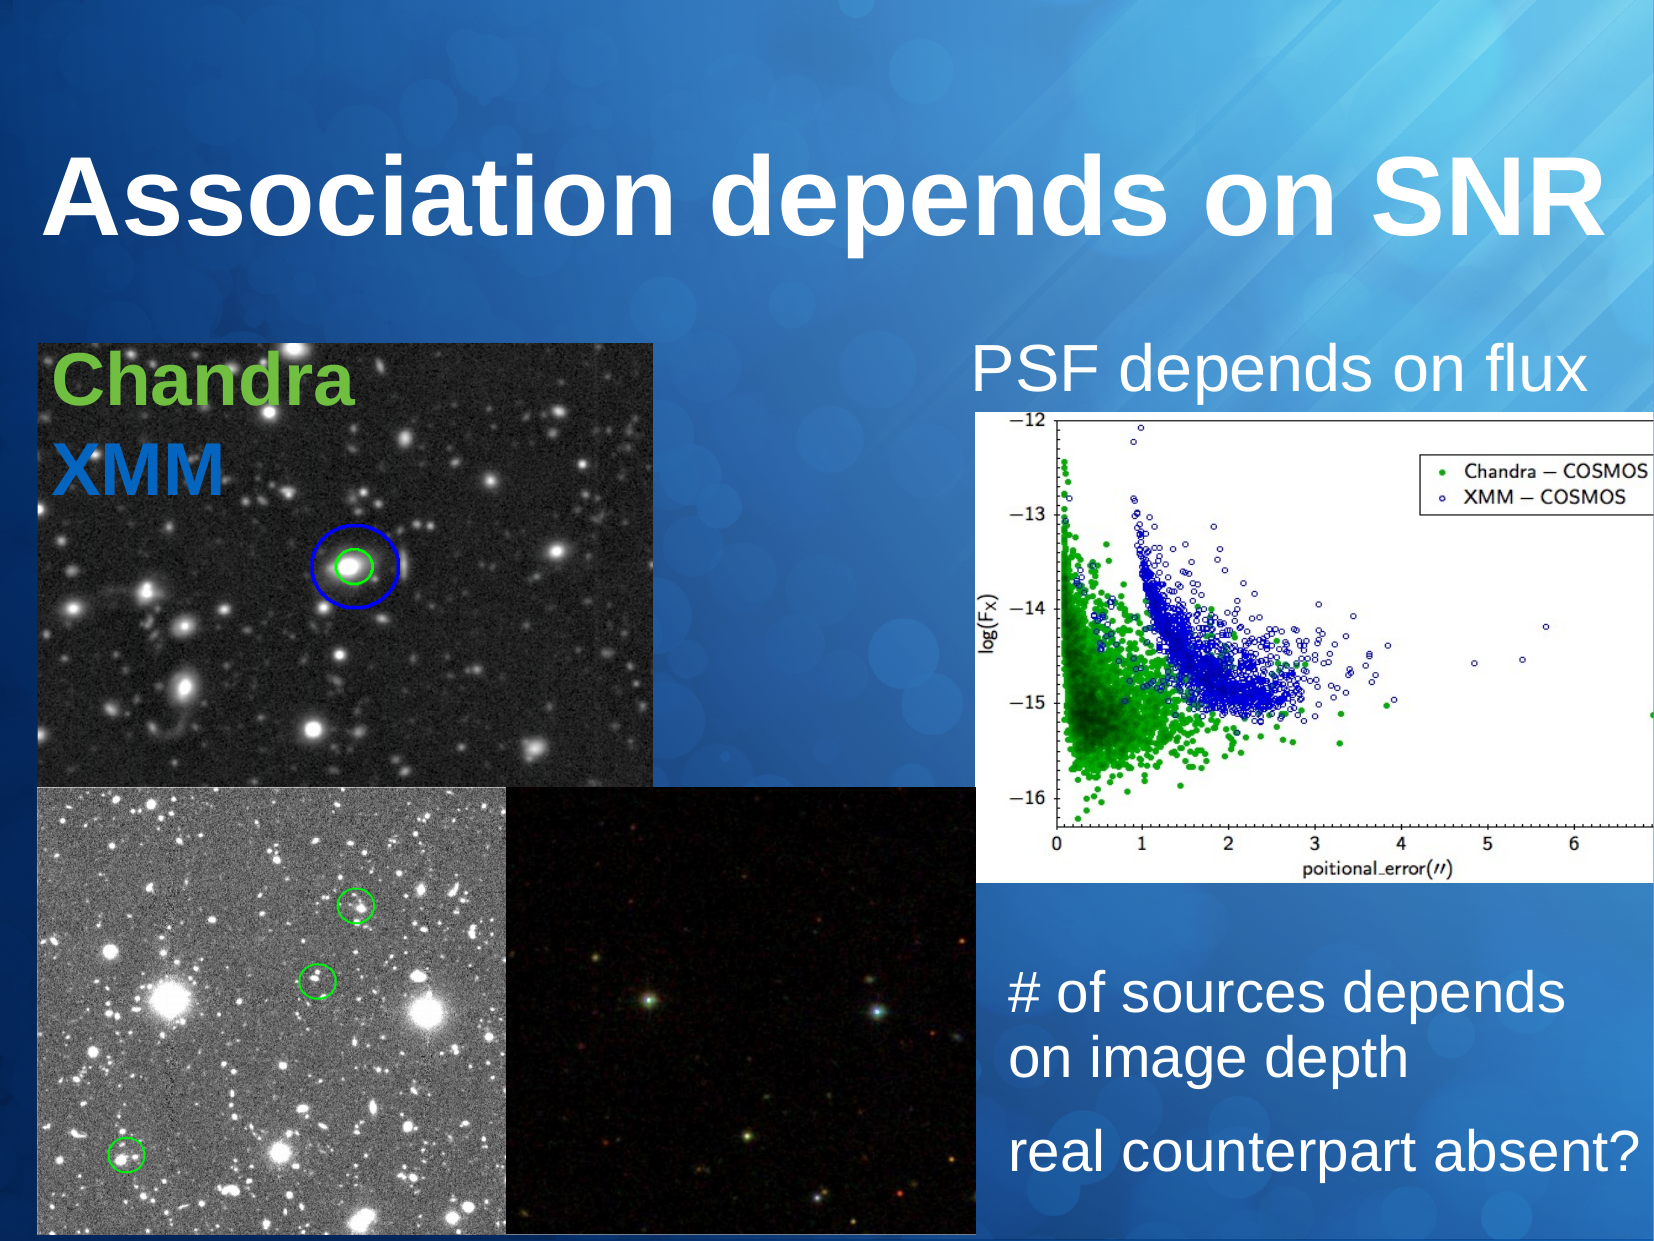

# Association depends on SNR
PSF depends on flux
Chandra
XMM
# of sources depends on image depth
real counterpart absent?